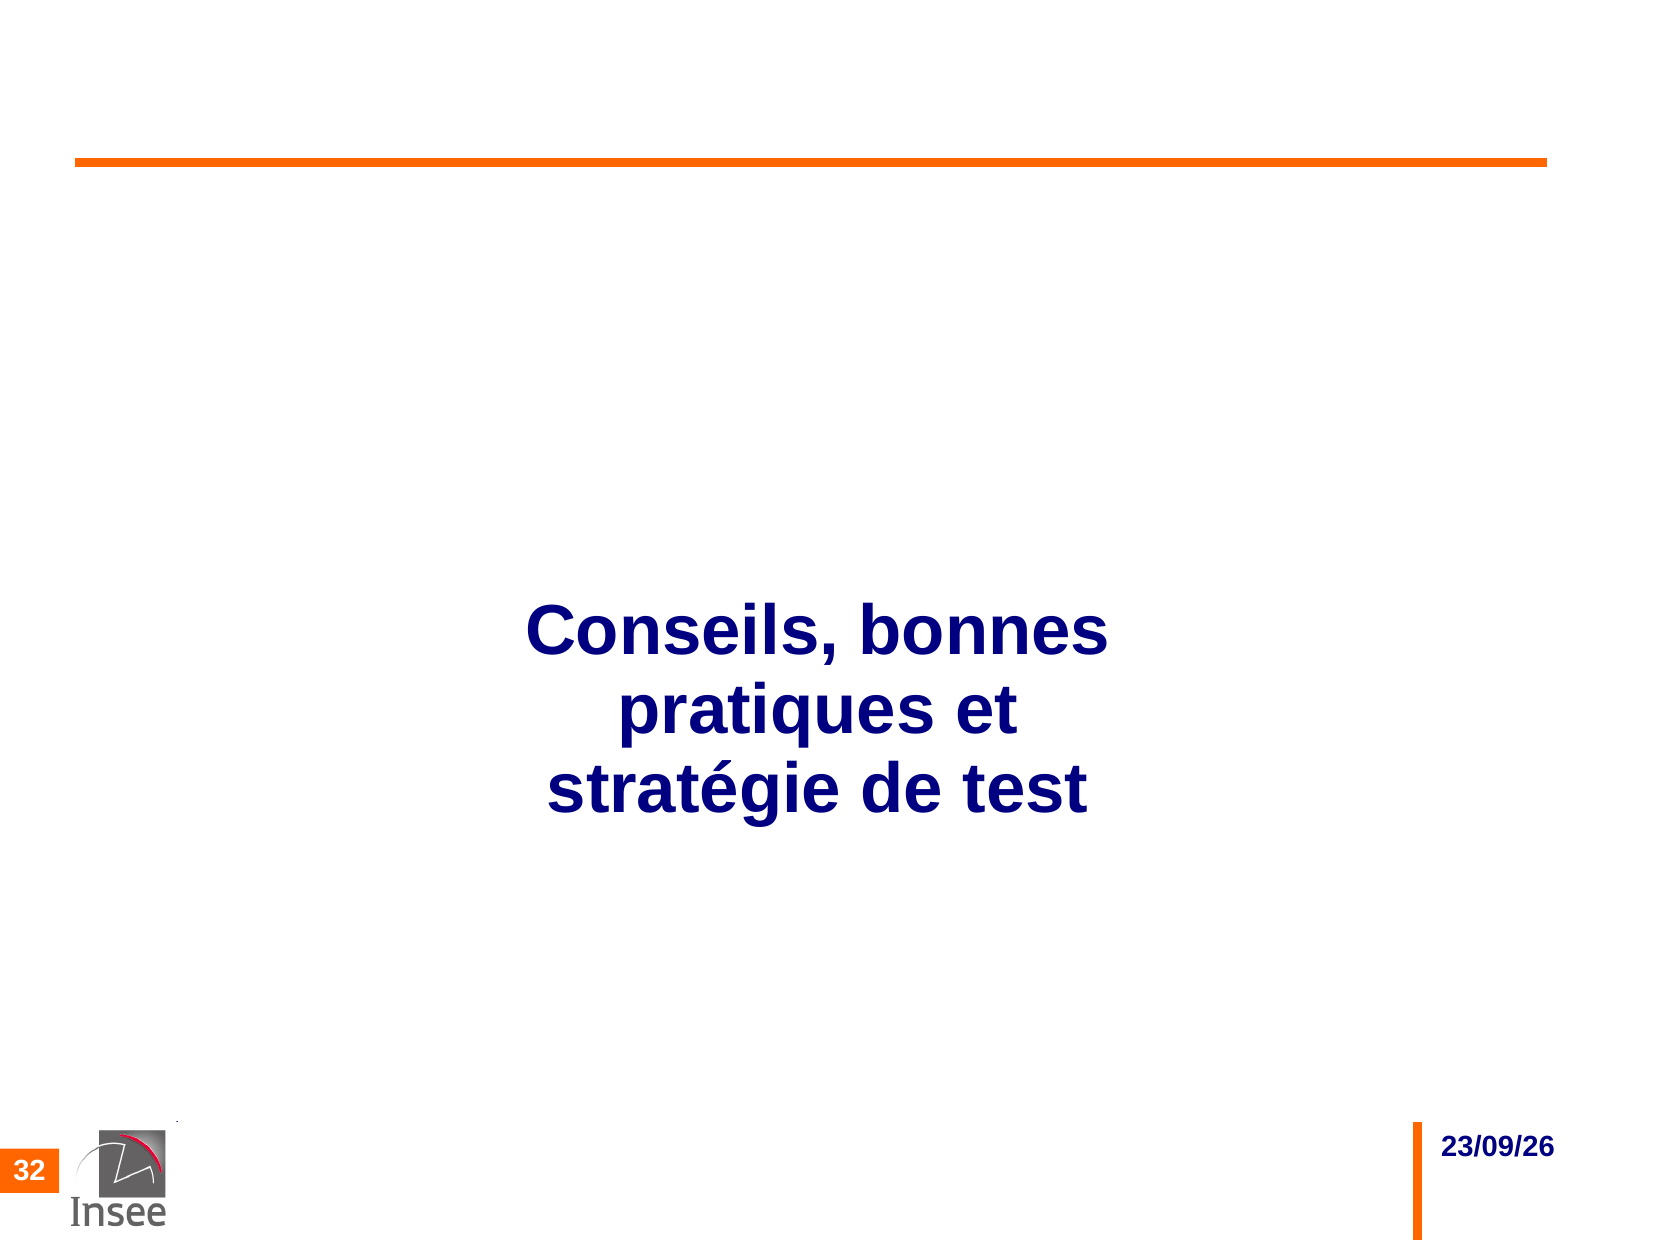

#
Conseils, bonnes pratiques et stratégie de test
32